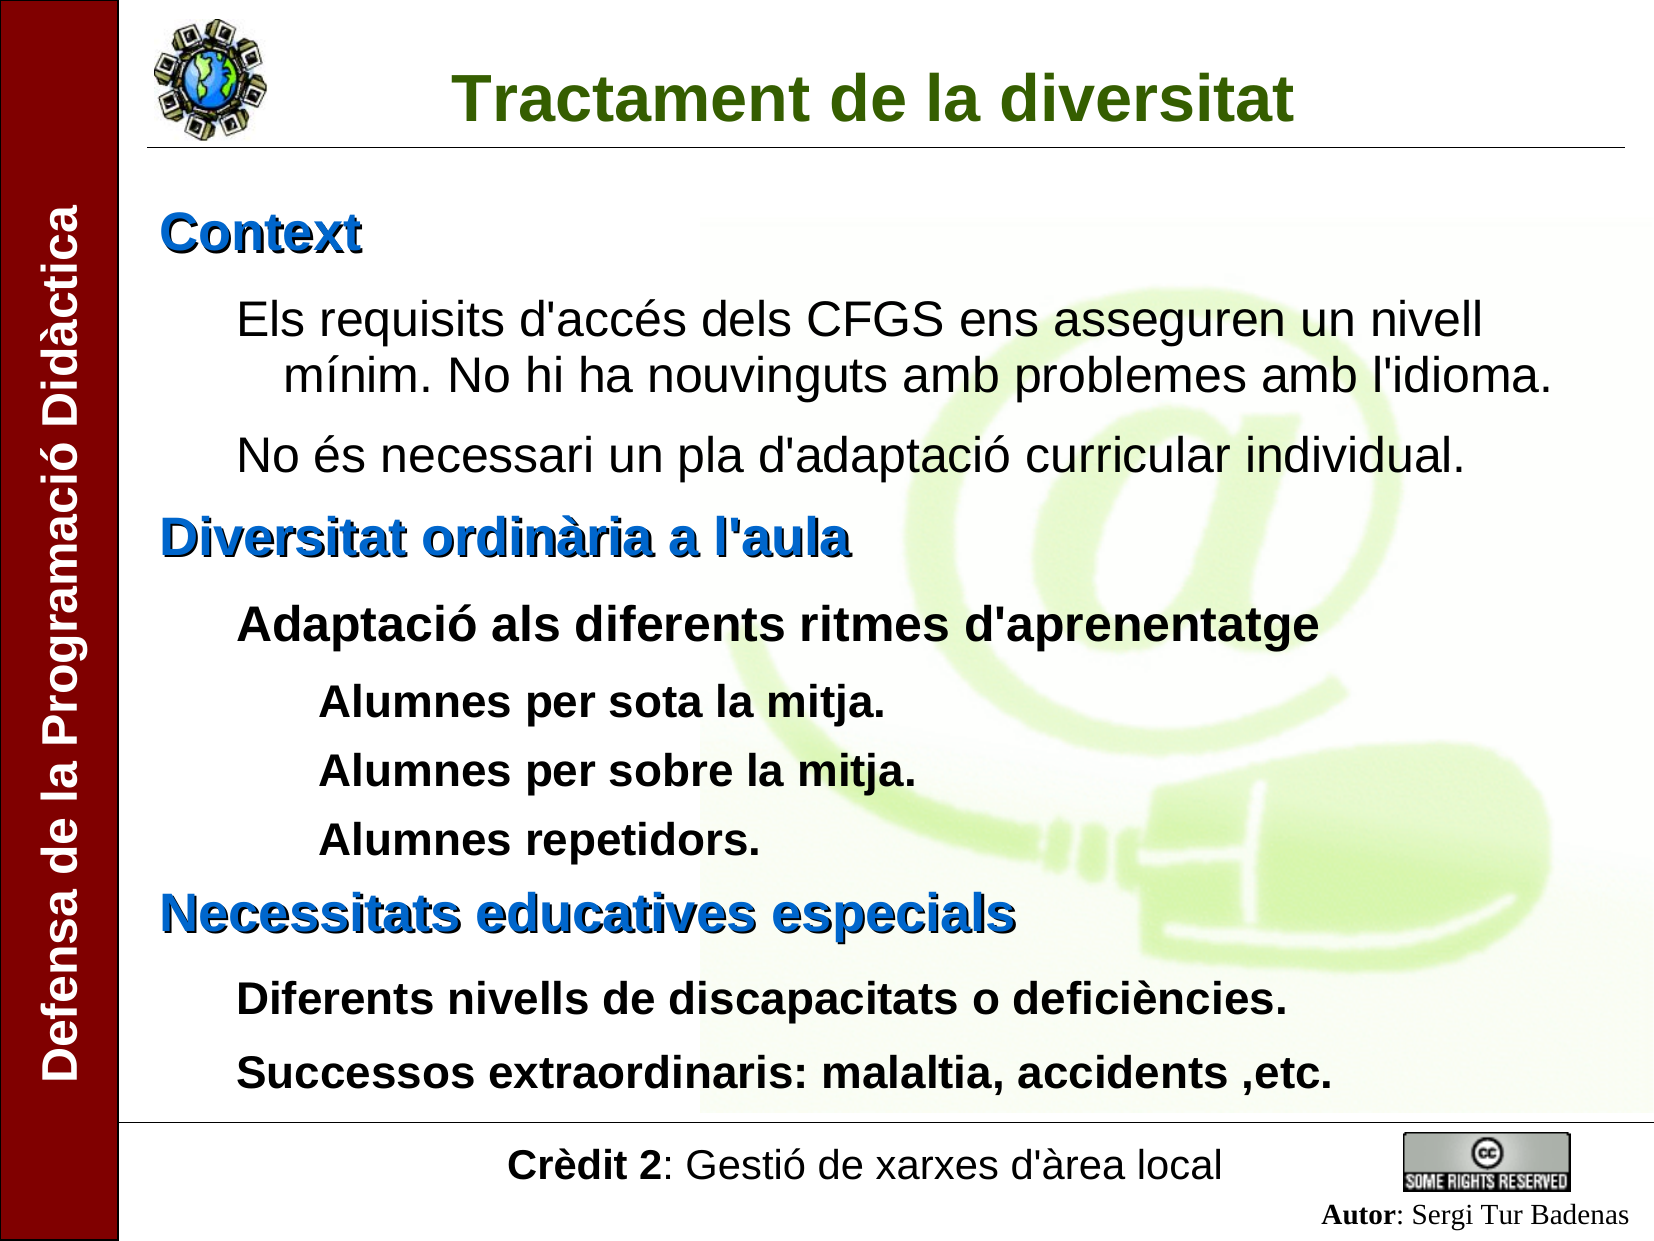

# Tractament de la diversitat
Context
Els requisits d'accés dels CFGS ens asseguren un nivell mínim. No hi ha nouvinguts amb problemes amb l'idioma.
No és necessari un pla d'adaptació curricular individual.
Diversitat ordinària a l'aula
Adaptació als diferents ritmes d'aprenentatge
Alumnes per sota la mitja.
Alumnes per sobre la mitja.
Alumnes repetidors.
Necessitats educatives especials
Diferents nivells de discapacitats o deficiències.
Successos extraordinaris: malaltia, accidents ,etc.